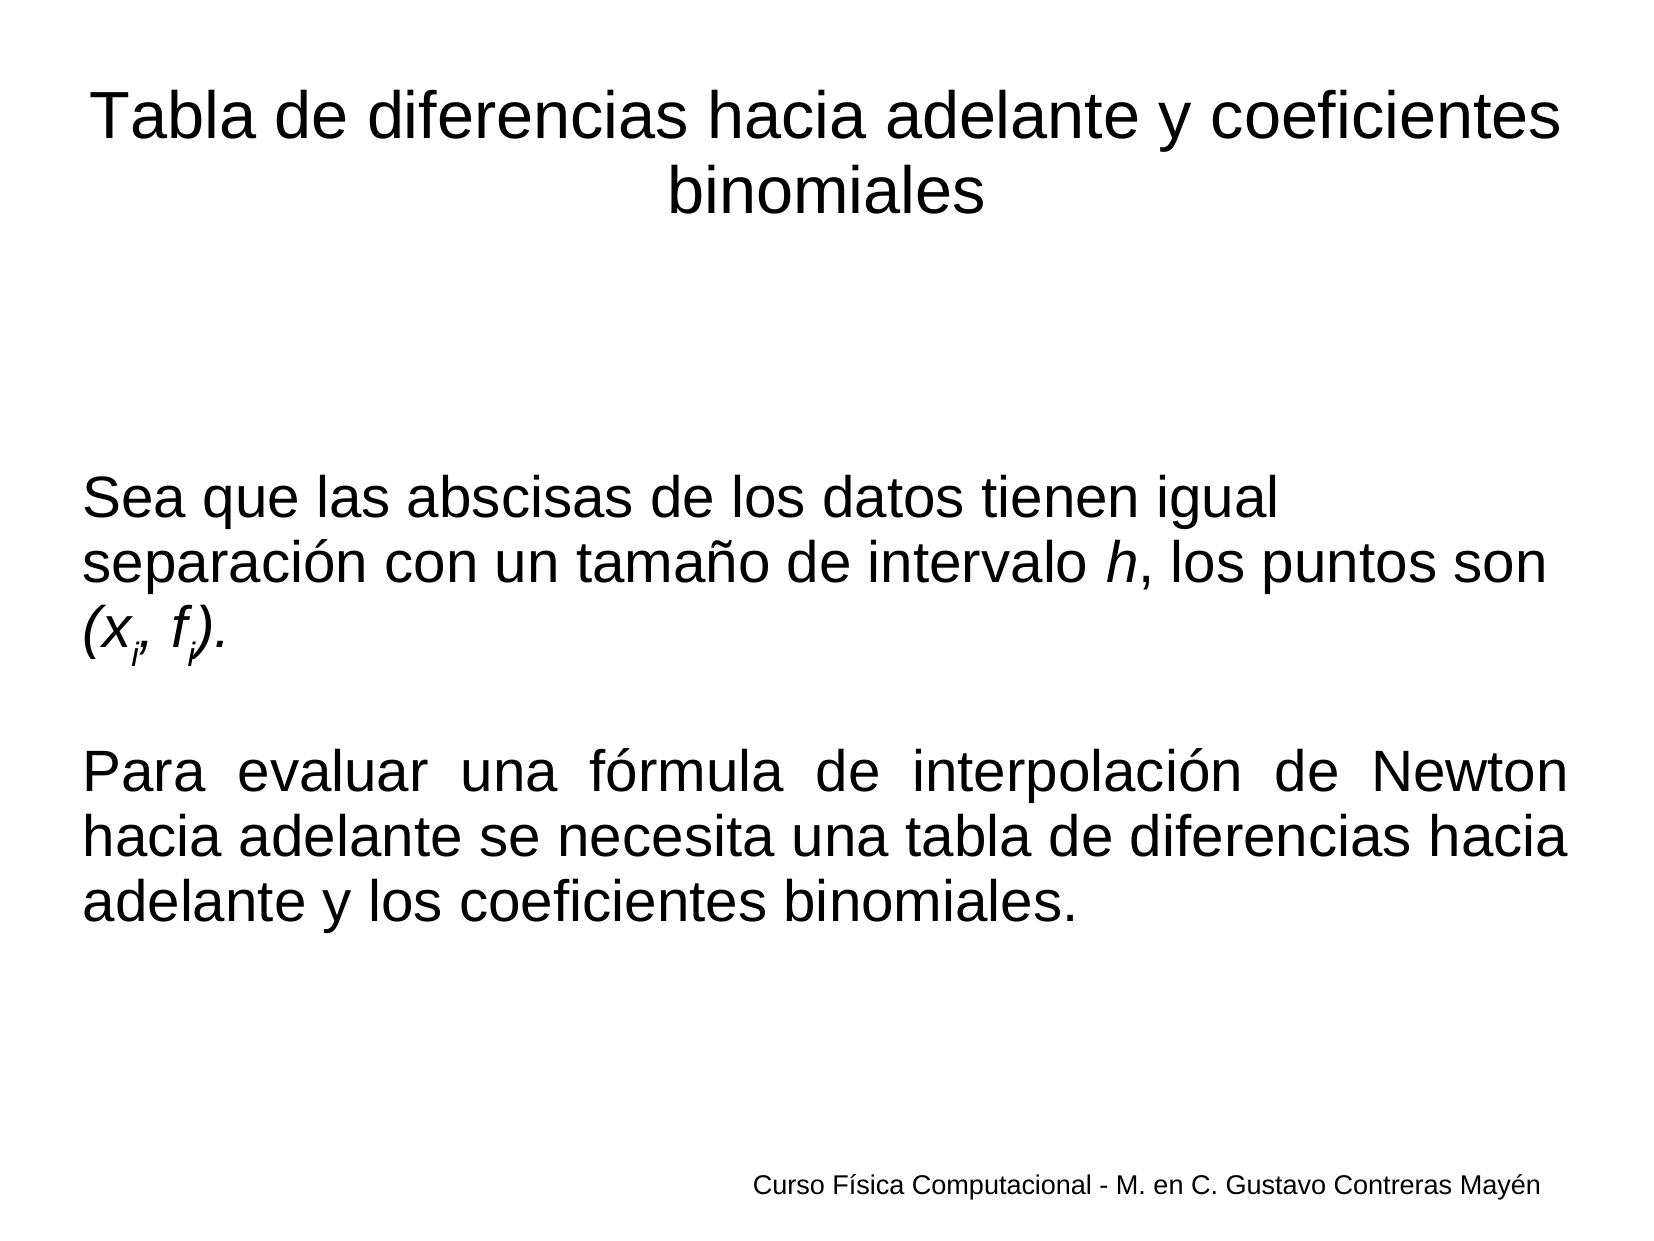

# Tabla de diferencias hacia adelante y coeficientes binomiales
Sea que las abscisas de los datos tienen igual separación con un tamaño de intervalo h, los puntos son (xi, fi).
Para evaluar una fórmula de interpolación de Newton hacia adelante se necesita una tabla de diferencias hacia adelante y los coeficientes binomiales.